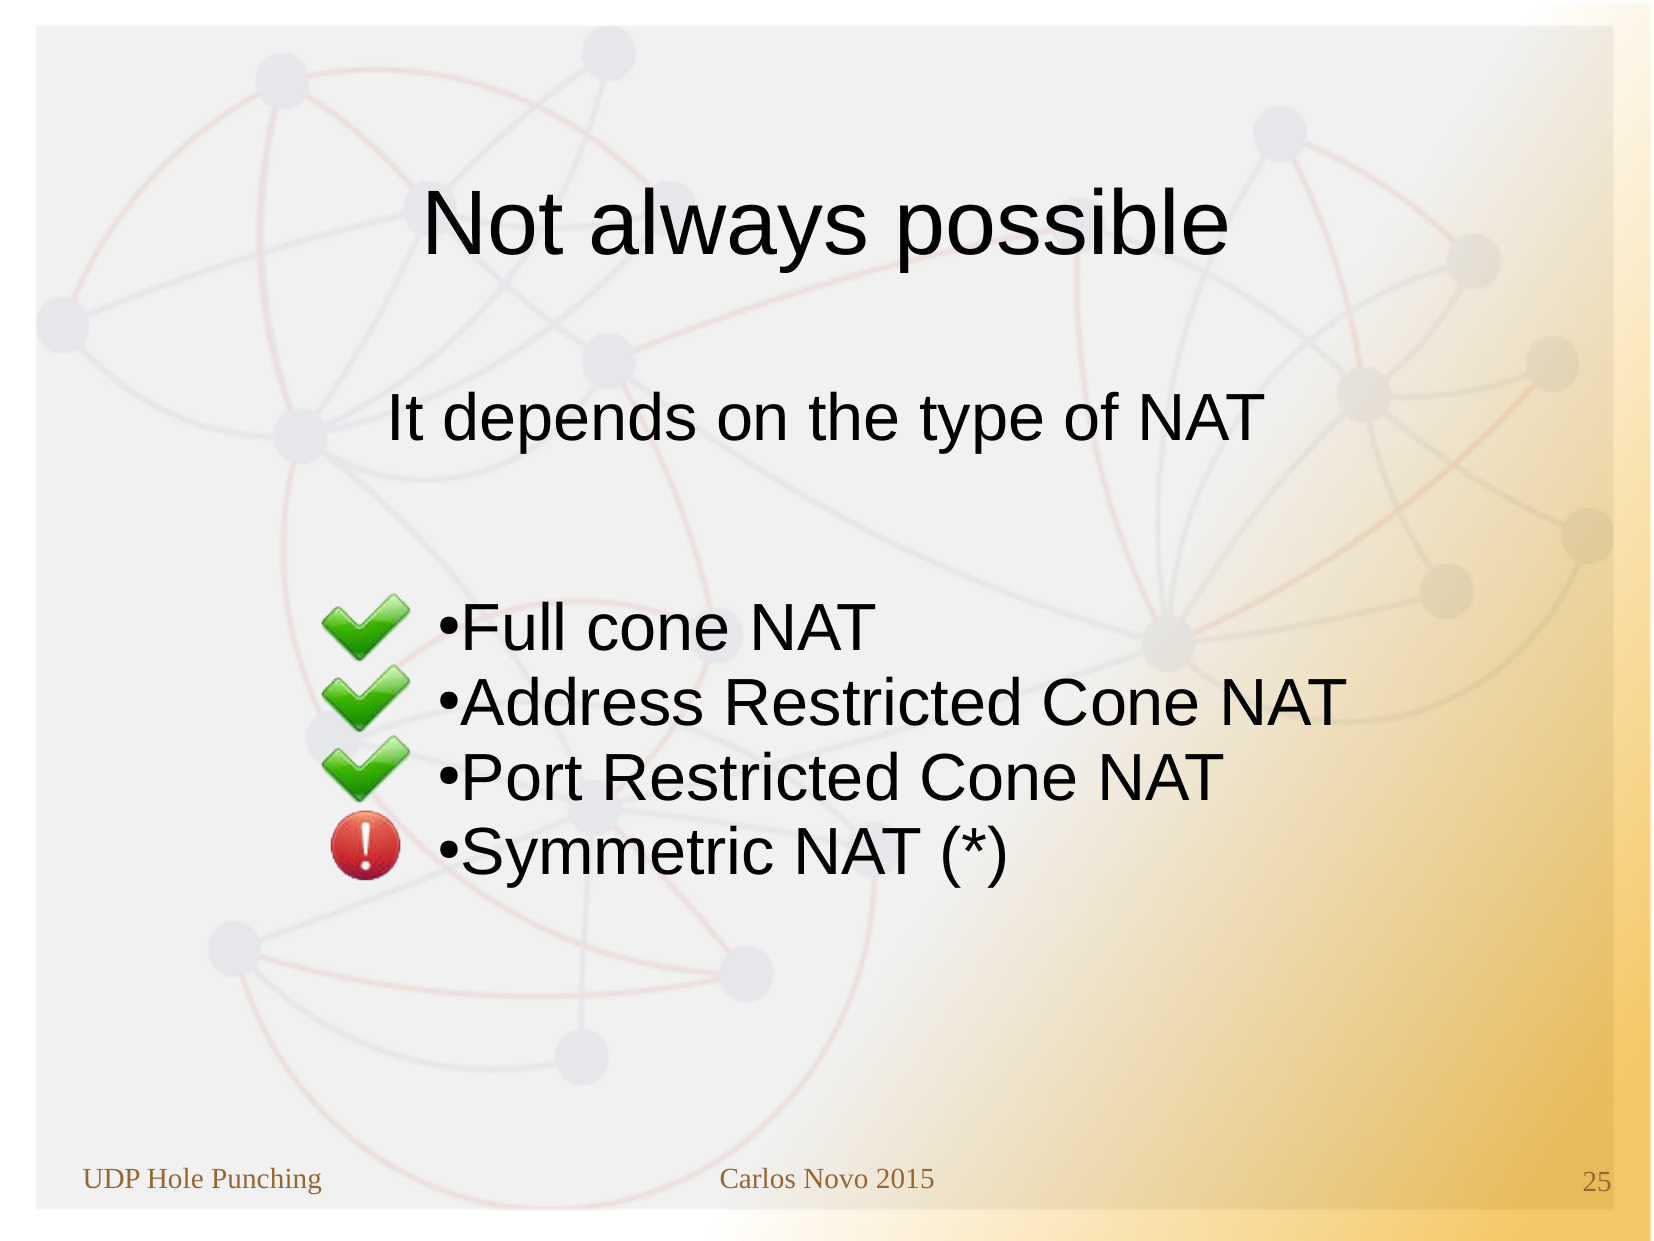

# Not always possible
It depends on the type of NAT
Full cone NAT
Address Restricted Cone NAT
Port Restricted Cone NAT
Symmetric NAT (*)
25